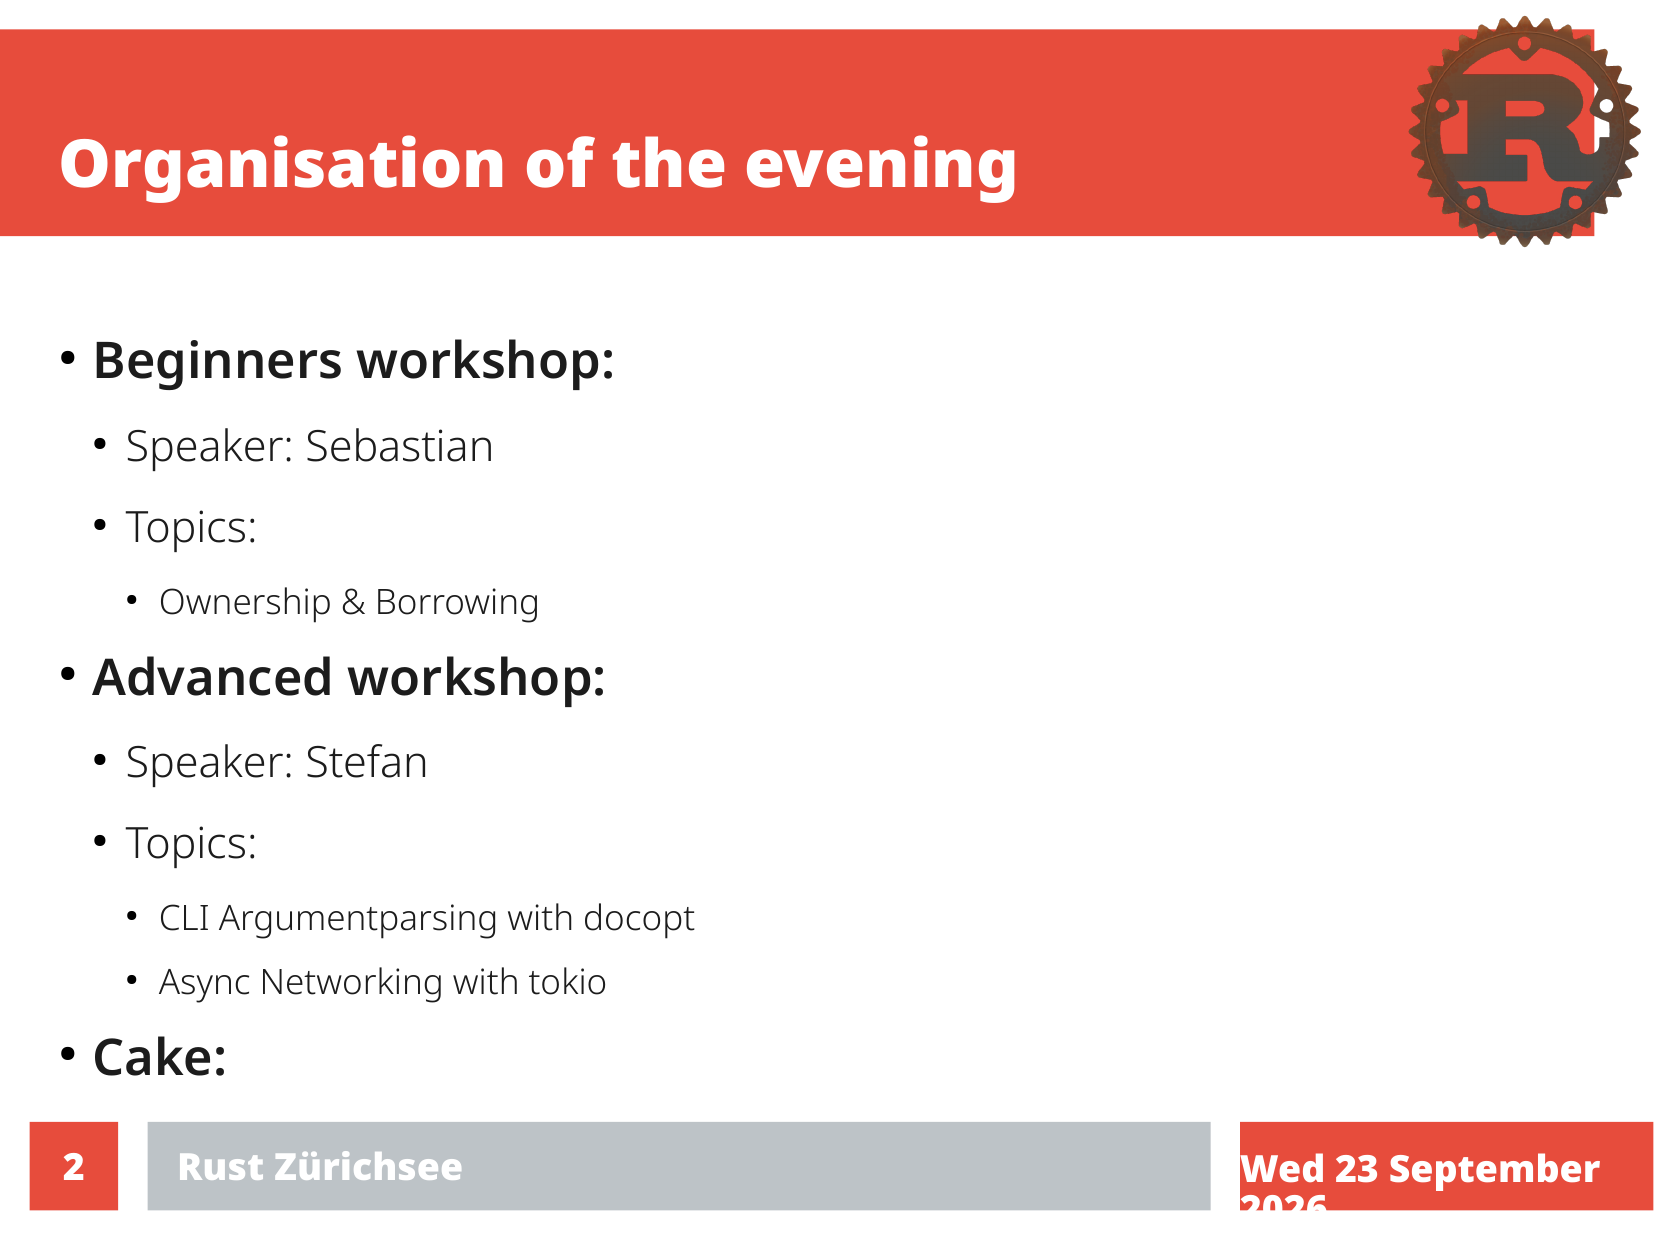

# Organisation of the evening
Beginners workshop:
Speaker: Sebastian
Topics:
Ownership & Borrowing
Advanced workshop:
Speaker: Stefan
Topics:
CLI Argumentparsing with docopt
Async Networking with tokio
Cake:
2
Rust Zürichsee